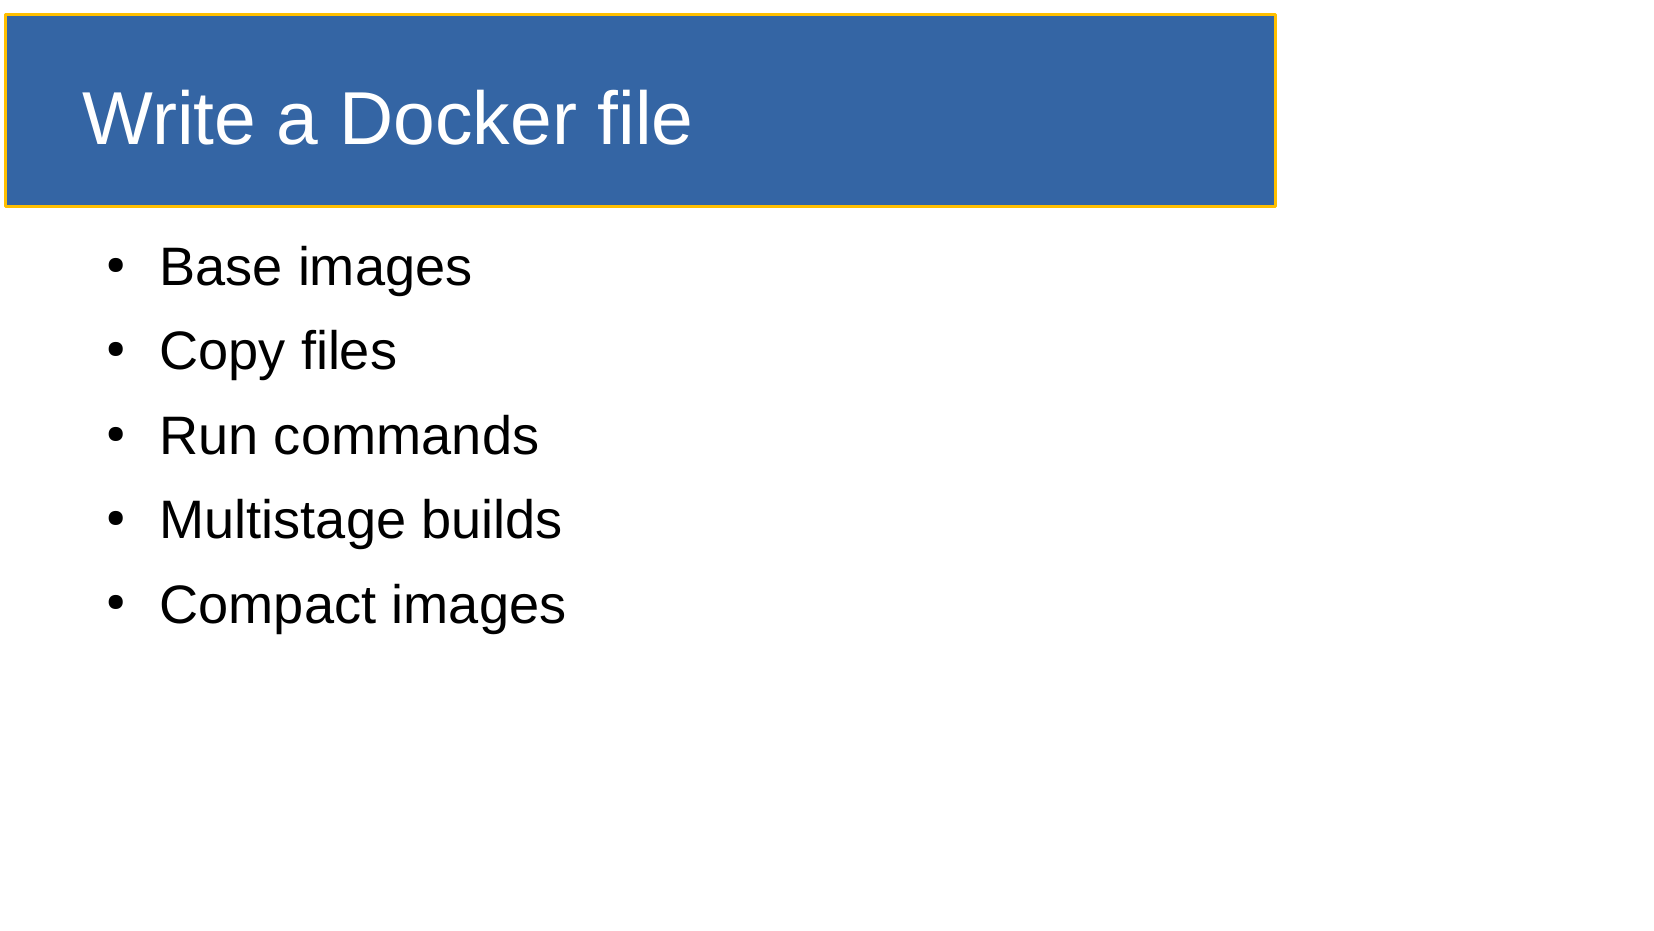

# Write a Docker file
Base images
Copy files
Run commands
Multistage builds
Compact images